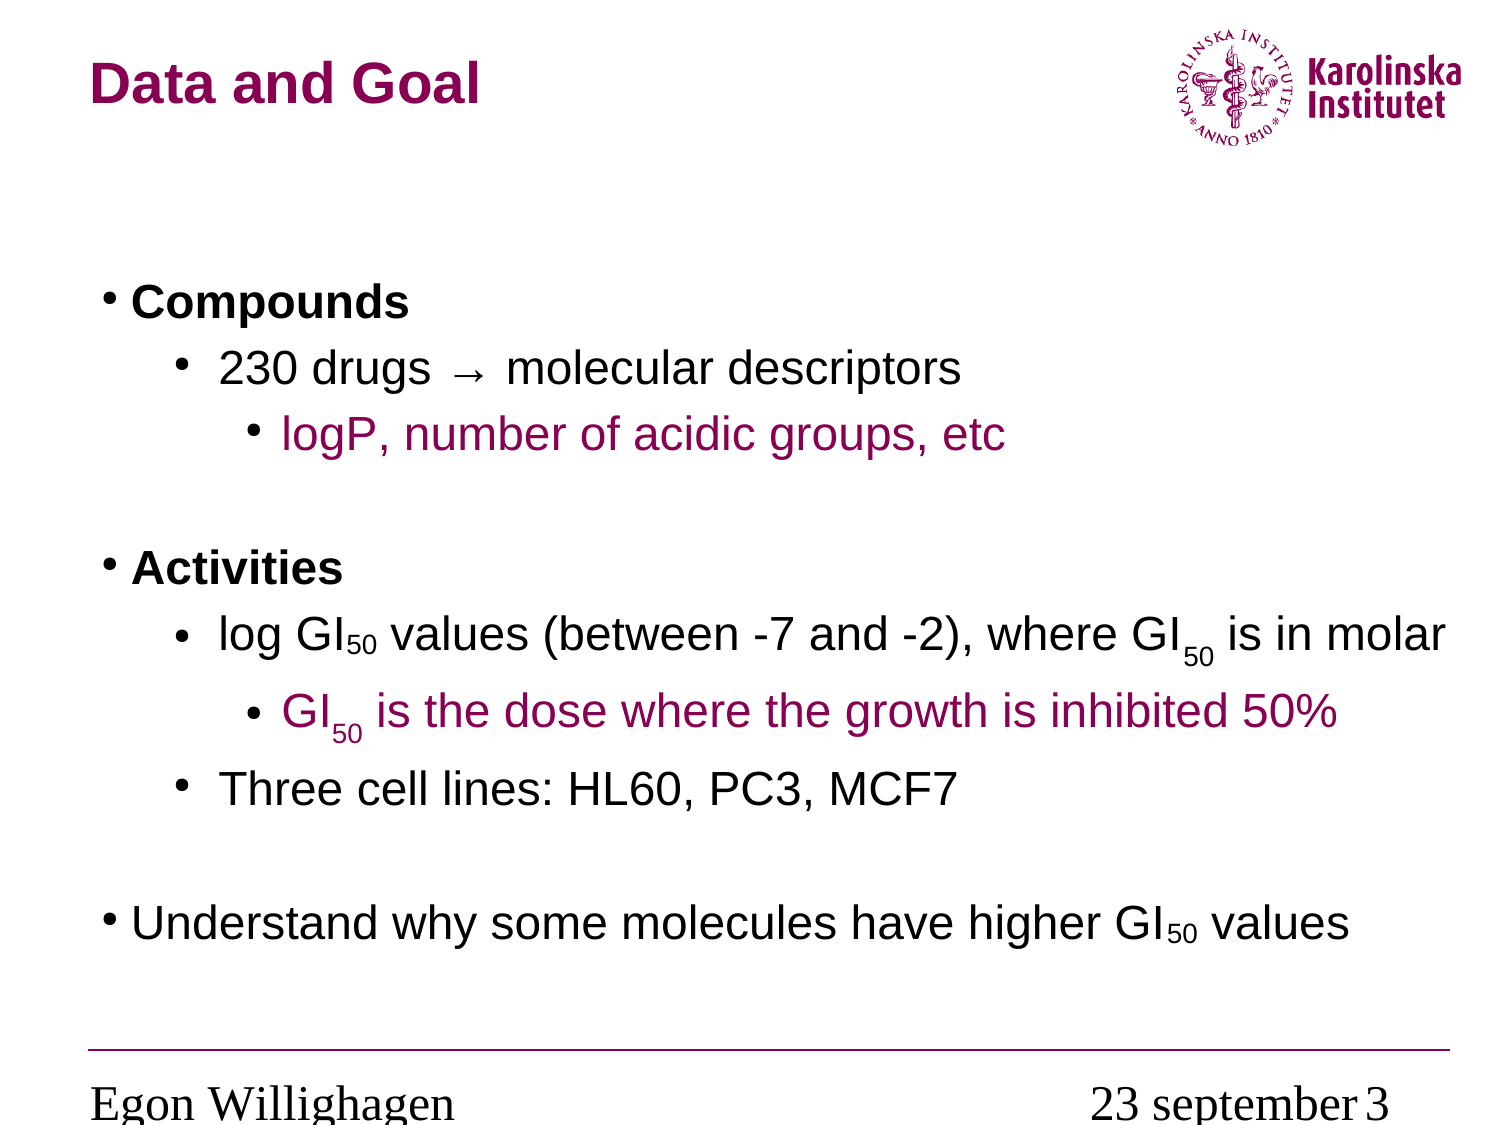

# Data and Goal
 Compounds
230 drugs → molecular descriptors
logP, number of acidic groups, etc
 Activities
log GI50 values (between -7 and -2), where GI50 is in molar
GI50 is the dose where the growth is inhibited 50%
Three cell lines: HL60, PC3, MCF7
 Understand why some molecules have higher GI50 values
Egon Willighagen
3